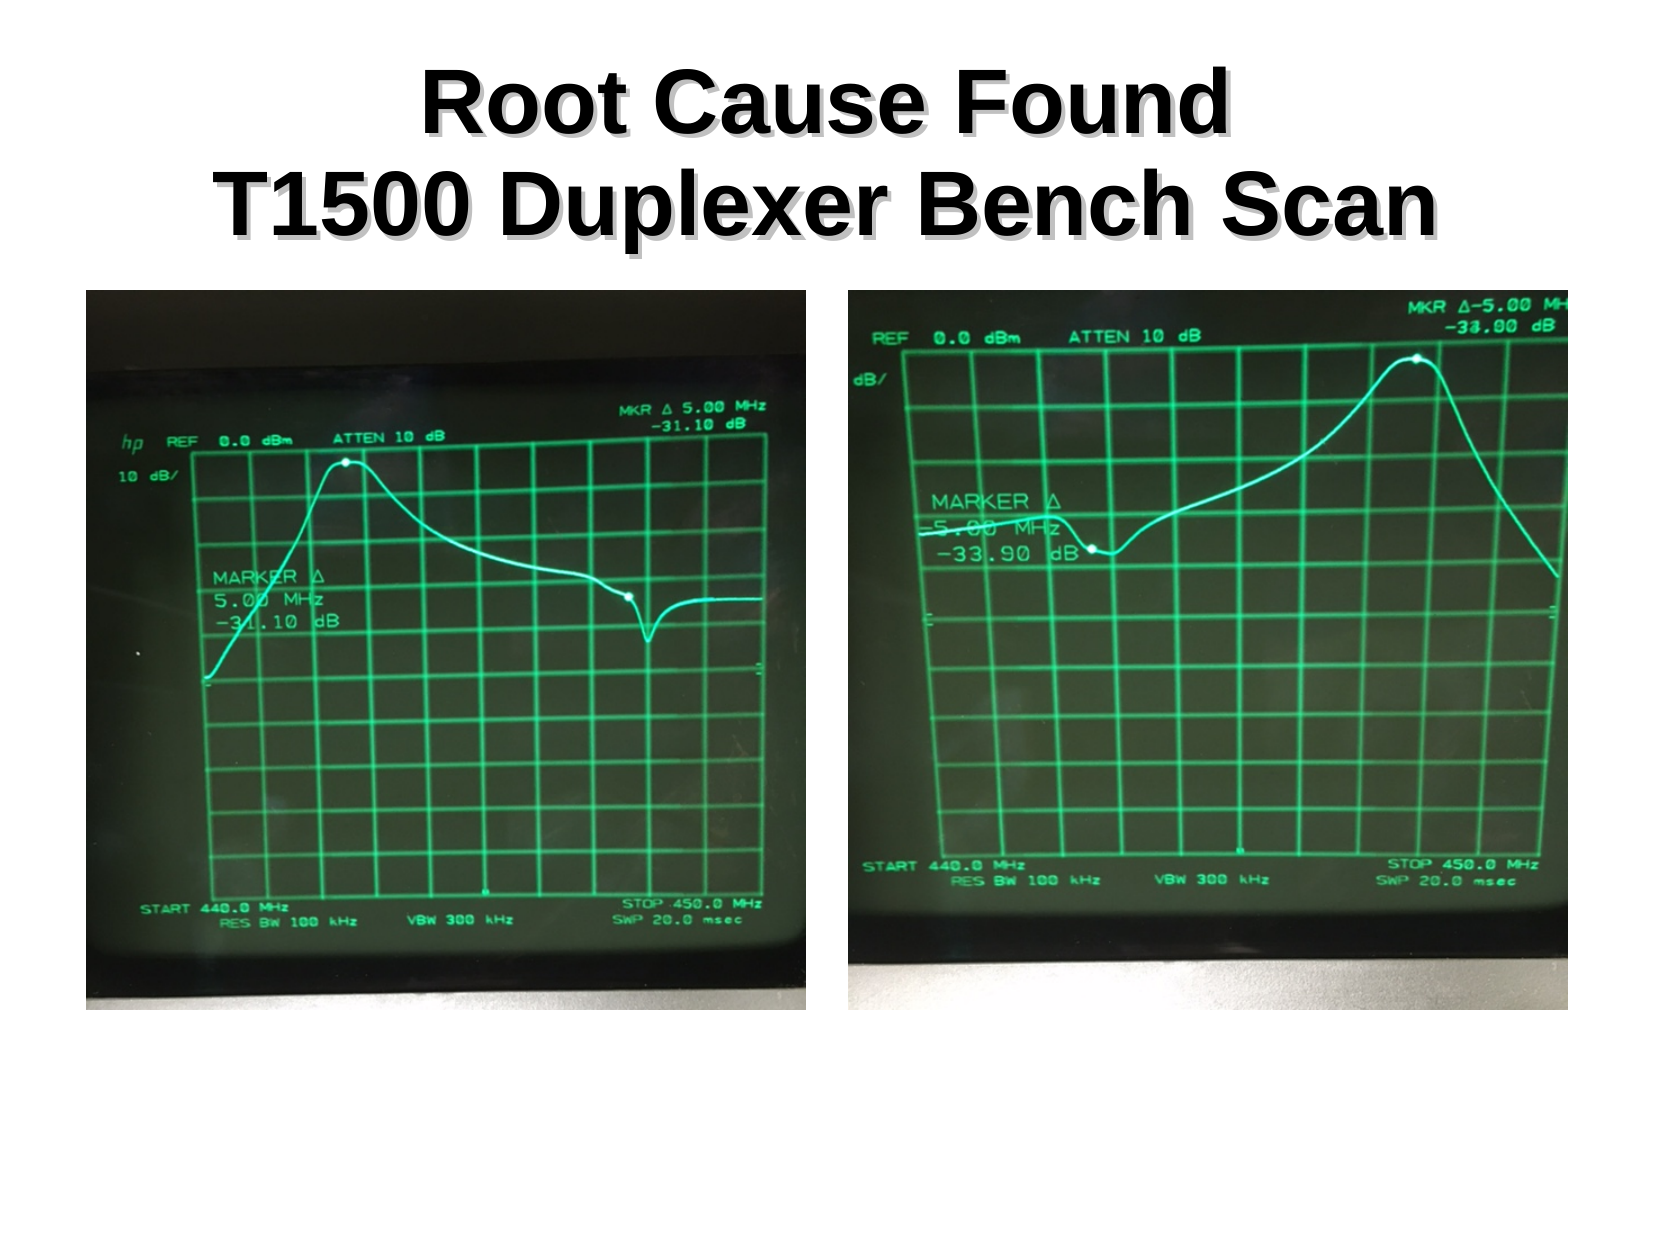

# Root Cause Found T1500 Duplexer Bench Scan